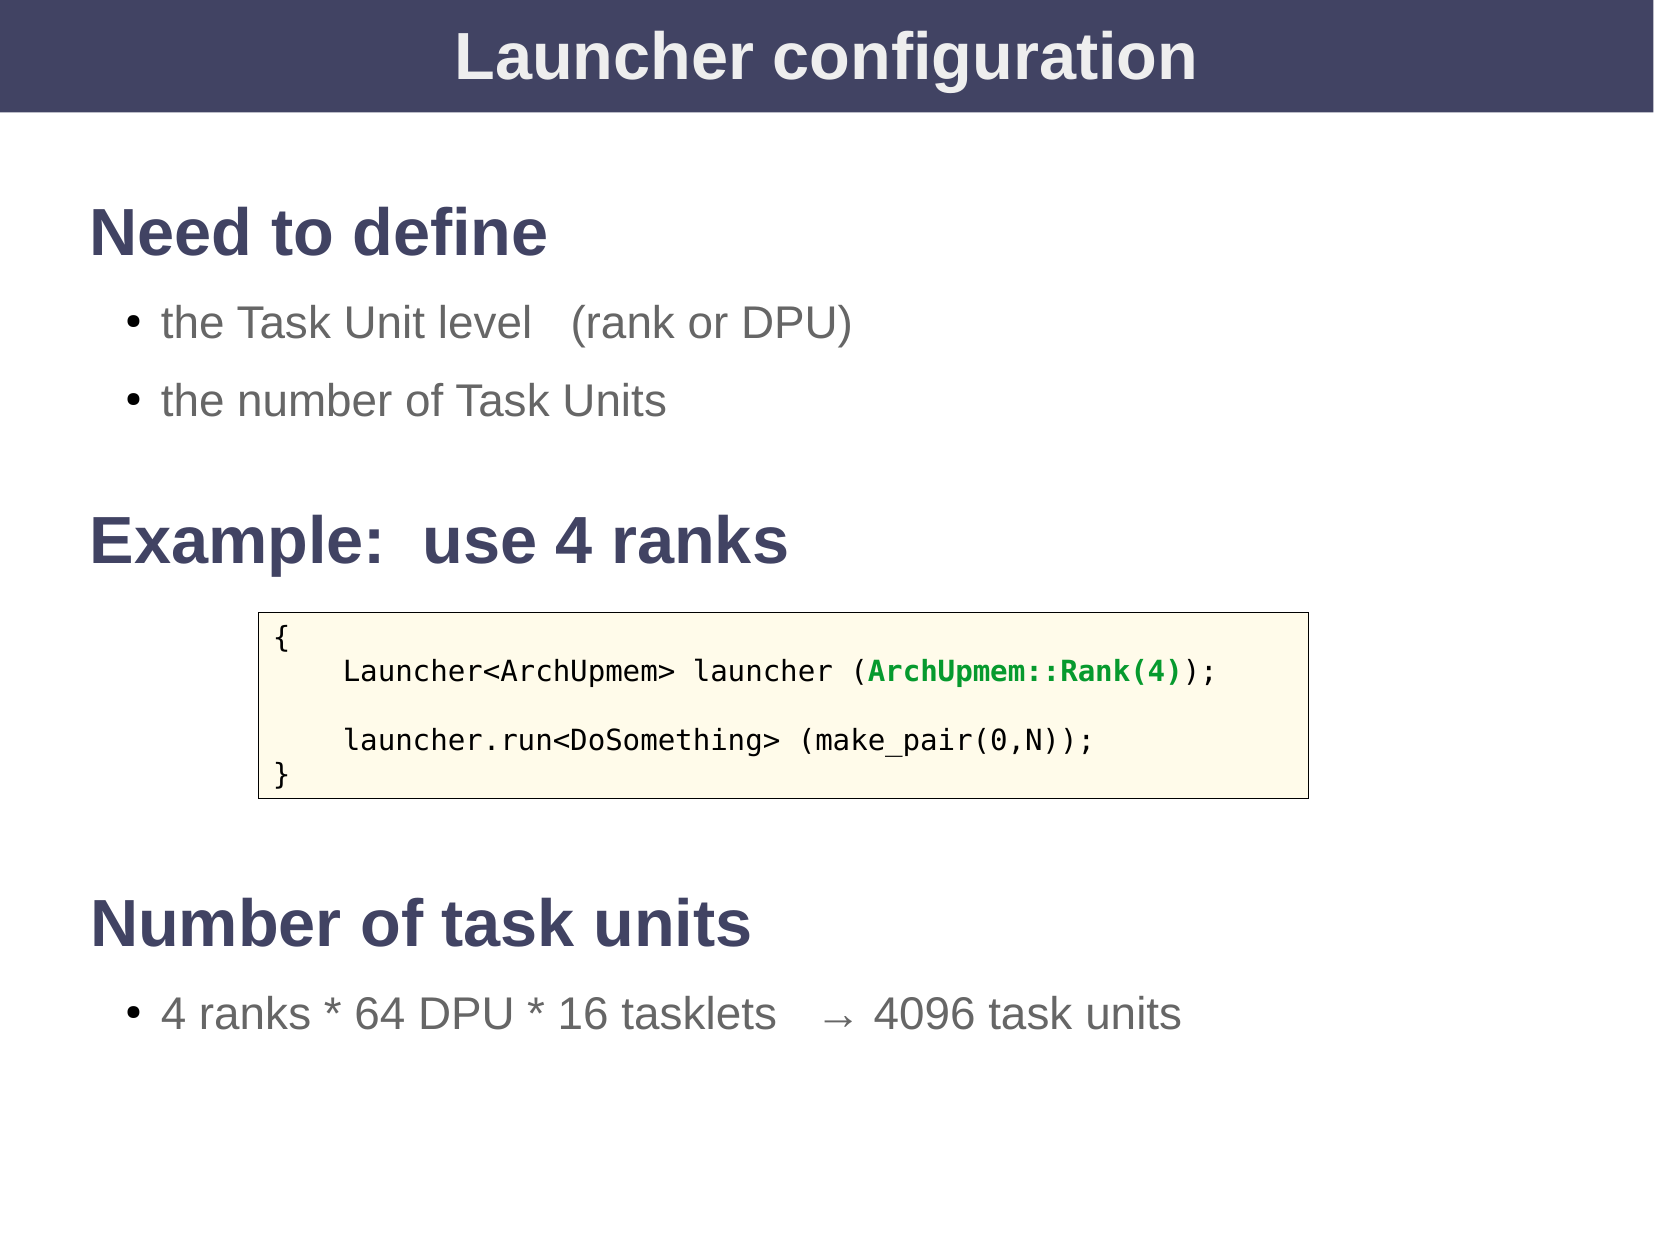

Launcher configuration
Need to define
the Task Unit level (rank or DPU)
the number of Task Units
Example: use 4 ranks
{
 Launcher<ArchUpmem> launcher (ArchUpmem::Rank(4));
 launcher.run<DoSomething> (make_pair(0,N));
}
Number of task units
4 ranks * 64 DPU * 16 tasklets → 4096 task units